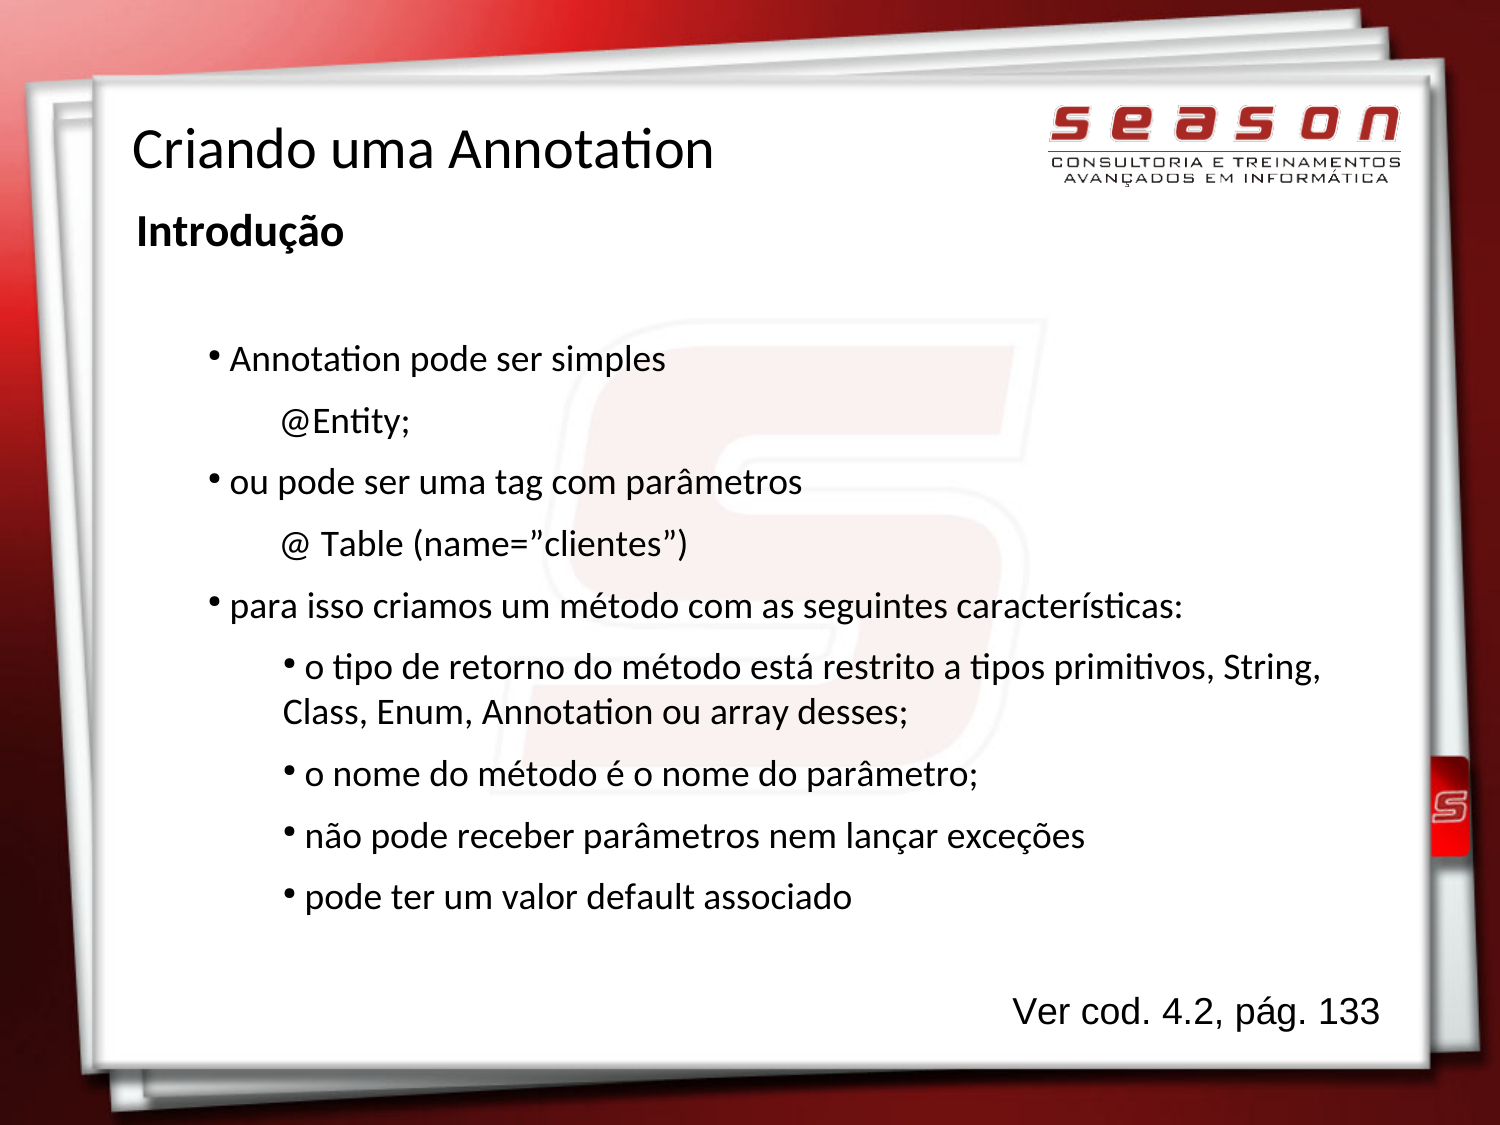

# Criando uma Annotation
Introdução
 Annotation pode ser simples
@Entity;
 ou pode ser uma tag com parâmetros
@ Table (name=”clientes”)
 para isso criamos um método com as seguintes características:
 o tipo de retorno do método está restrito a tipos primitivos, String, Class, Enum, Annotation ou array desses;
 o nome do método é o nome do parâmetro;
 não pode receber parâmetros nem lançar exceções
 pode ter um valor default associado
Ver cod. 4.2, pág. 133